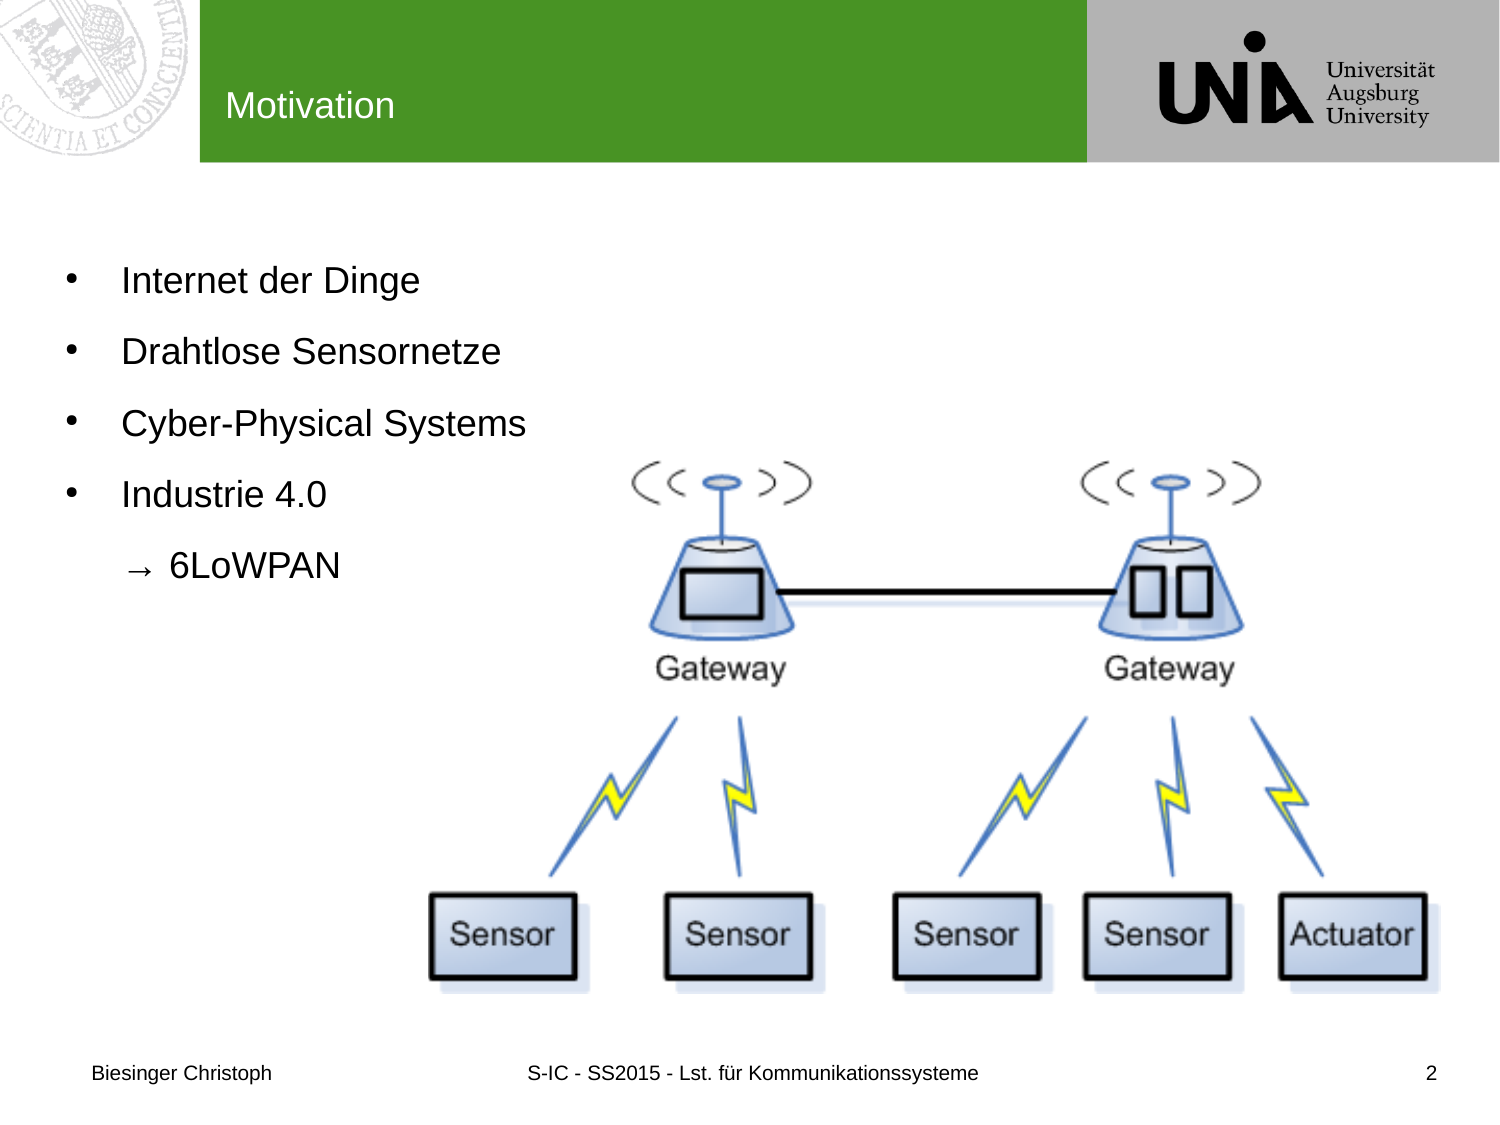

# Motivation
Internet der Dinge
Drahtlose Sensornetze
Cyber-Physical Systems
Industrie 4.0
→ 6LoWPAN
Biesinger Christoph
S-IC - SS2015 - Lst. für Kommunikationssysteme